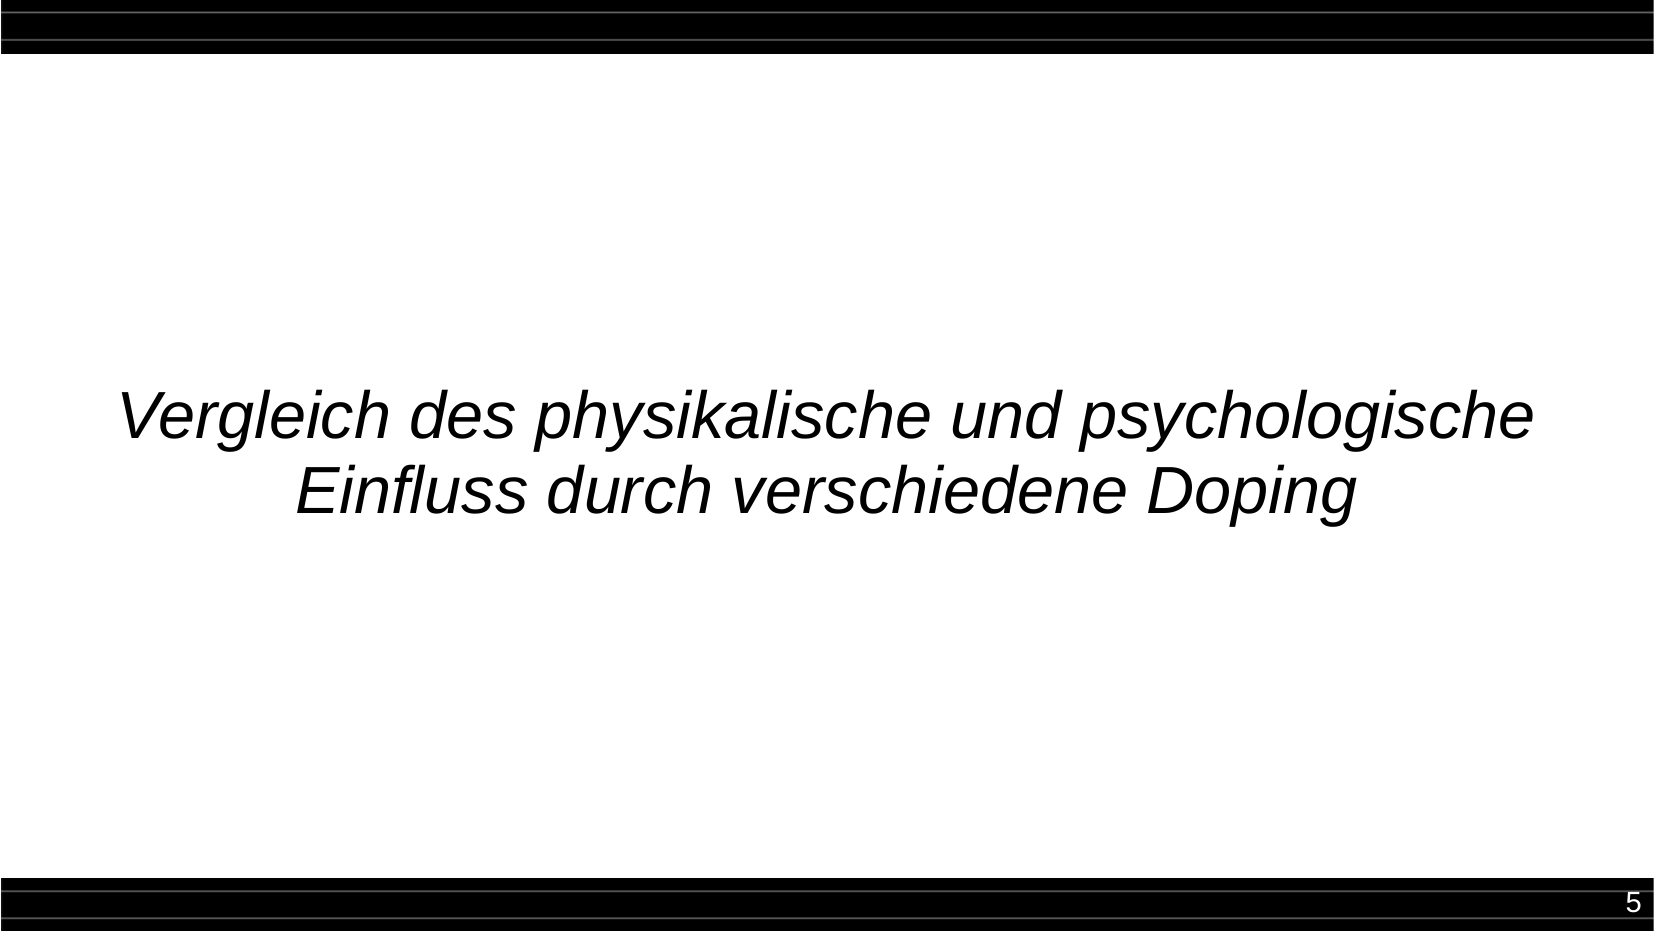

# Vergleich des physikalische und psychologische Einfluss durch verschiedene Doping